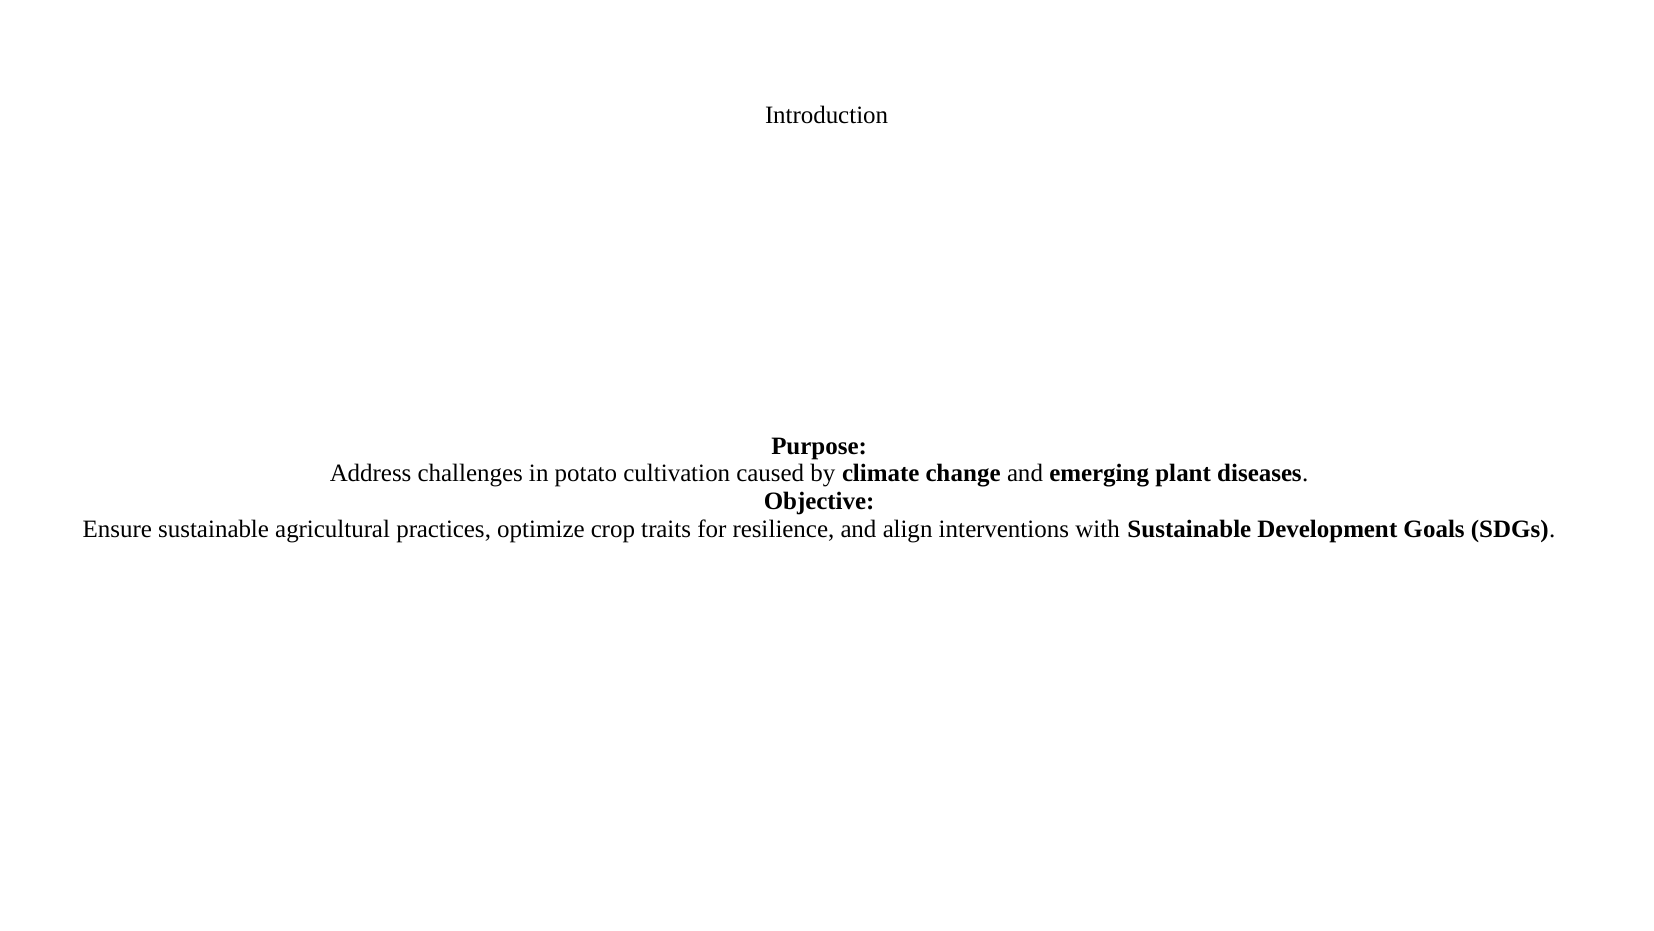

# Introduction
Purpose:
Address challenges in potato cultivation caused by climate change and emerging plant diseases.
Objective:
Ensure sustainable agricultural practices, optimize crop traits for resilience, and align interventions with Sustainable Development Goals (SDGs).